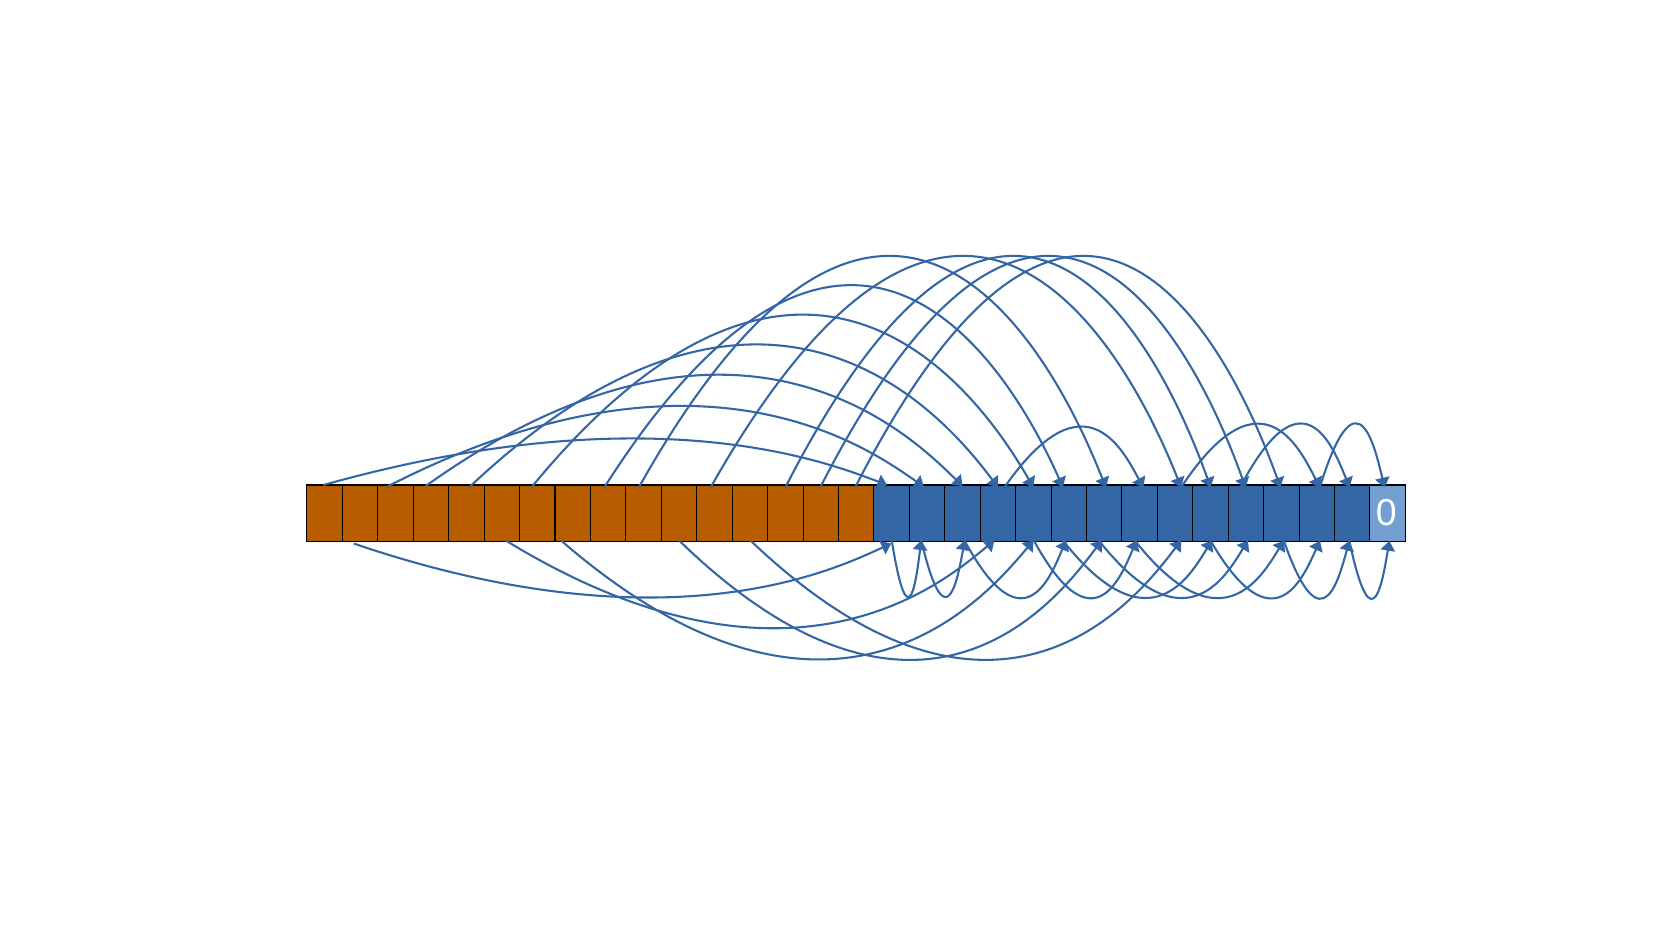

| | | | | | | | | | | | | | | | | | | | | | | | | | | | | | | 0 |
| --- | --- | --- | --- | --- | --- | --- | --- | --- | --- | --- | --- | --- | --- | --- | --- | --- | --- | --- | --- | --- | --- | --- | --- | --- | --- | --- | --- | --- | --- | --- |